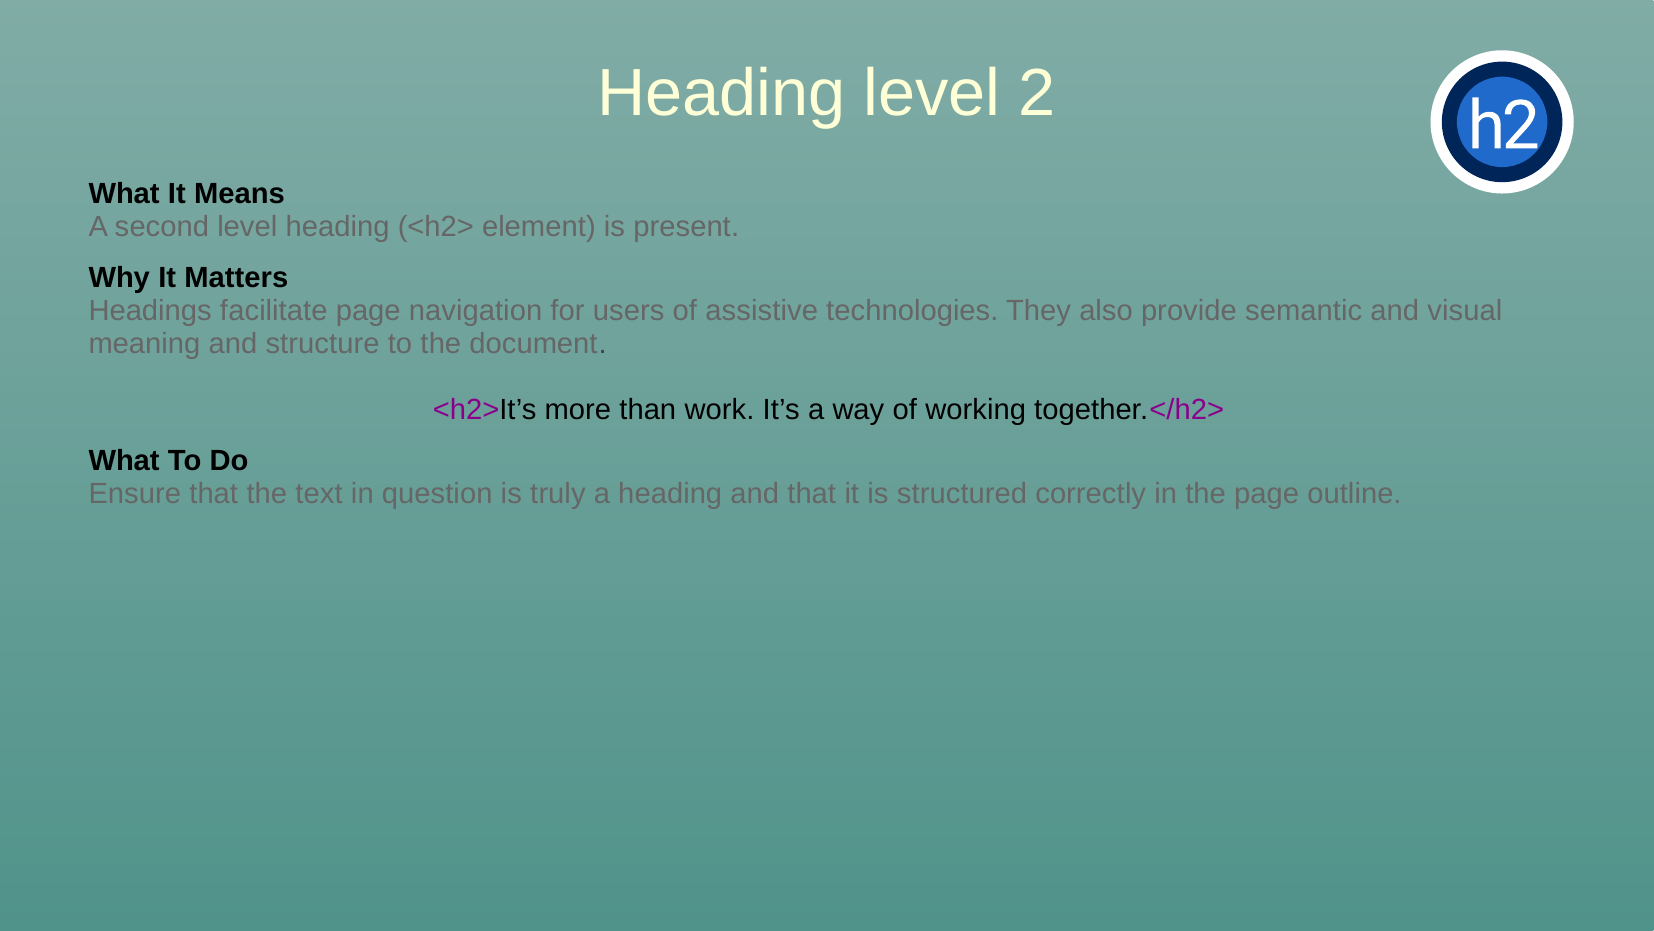

# Heading level 2
What It Means
A second level heading (<h2> element) is present.
Why It Matters
Headings facilitate page navigation for users of assistive technologies. They also provide semantic and visual meaning and structure to the document.
<h2>It’s more than work. It’s a way of working together.</h2>
What To Do
Ensure that the text in question is truly a heading and that it is structured correctly in the page outline.